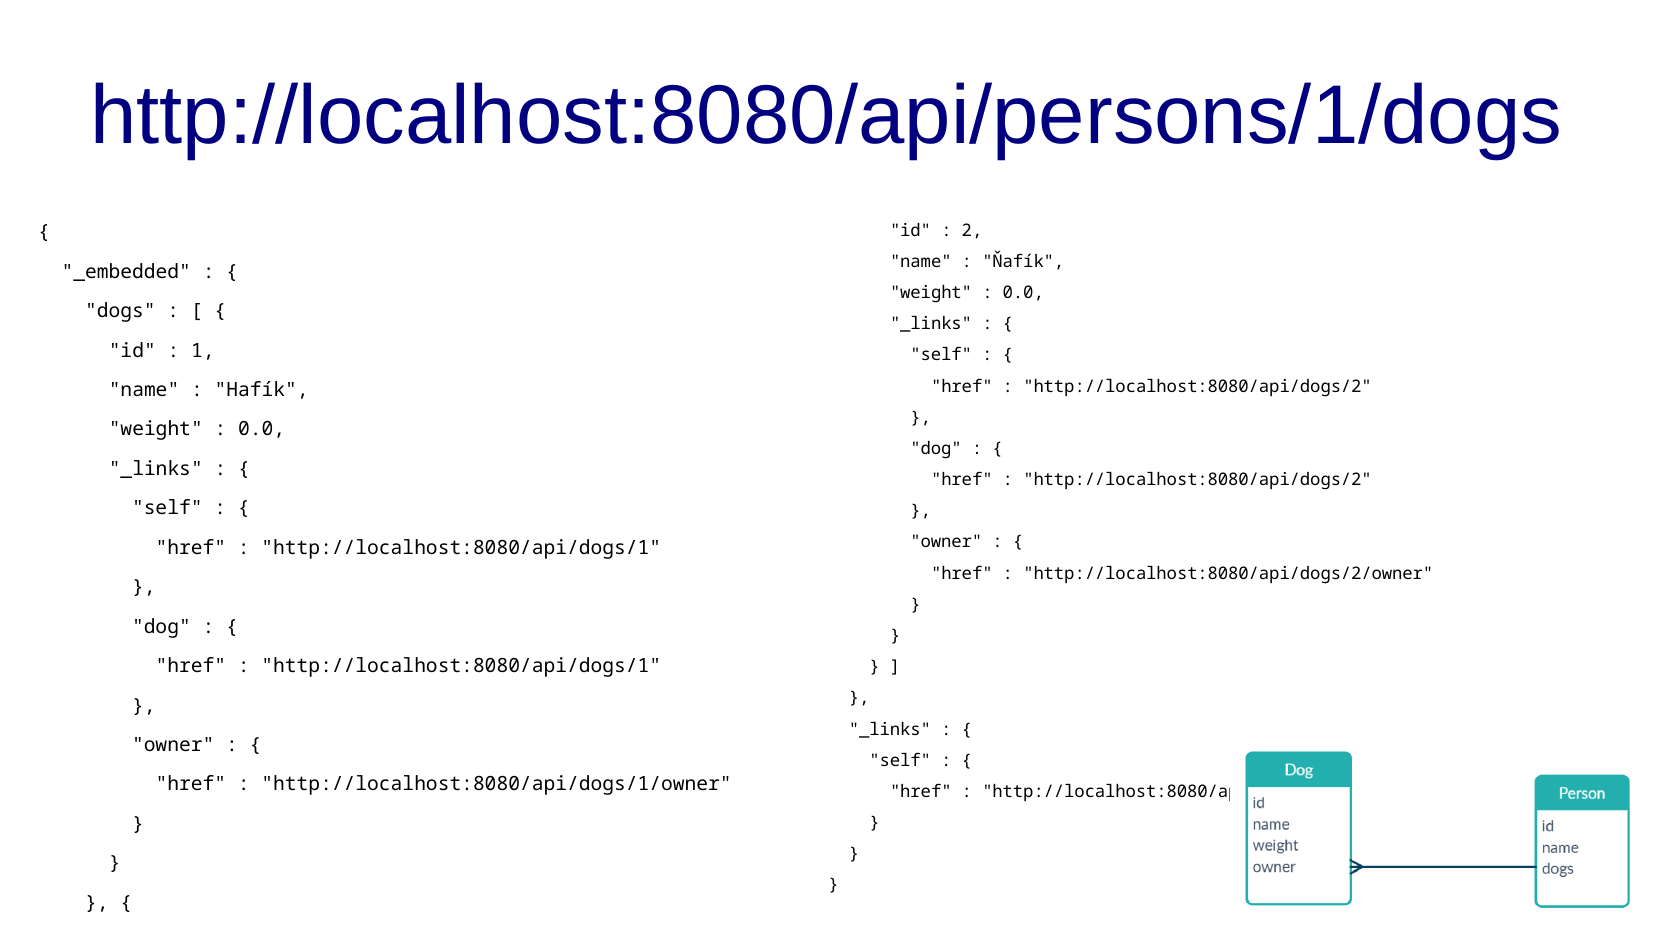

# http://localhost:8080/api/persons/1/dogs
{
 "_embedded" : {
 "dogs" : [ {
 "id" : 1,
 "name" : "Hafík",
 "weight" : 0.0,
 "_links" : {
 "self" : {
 "href" : "http://localhost:8080/api/dogs/1"
 },
 "dog" : {
 "href" : "http://localhost:8080/api/dogs/1"
 },
 "owner" : {
 "href" : "http://localhost:8080/api/dogs/1/owner"
 }
 }
 }, {
 "id" : 2,
 "name" : "Ňafík",
 "weight" : 0.0,
 "_links" : {
 "self" : {
 "href" : "http://localhost:8080/api/dogs/2"
 },
 "dog" : {
 "href" : "http://localhost:8080/api/dogs/2"
 },
 "owner" : {
 "href" : "http://localhost:8080/api/dogs/2/owner"
 }
 }
 } ]
 },
 "_links" : {
 "self" : {
 "href" : "http://localhost:8080/api/persons/1/dogs"
 }
 }
}